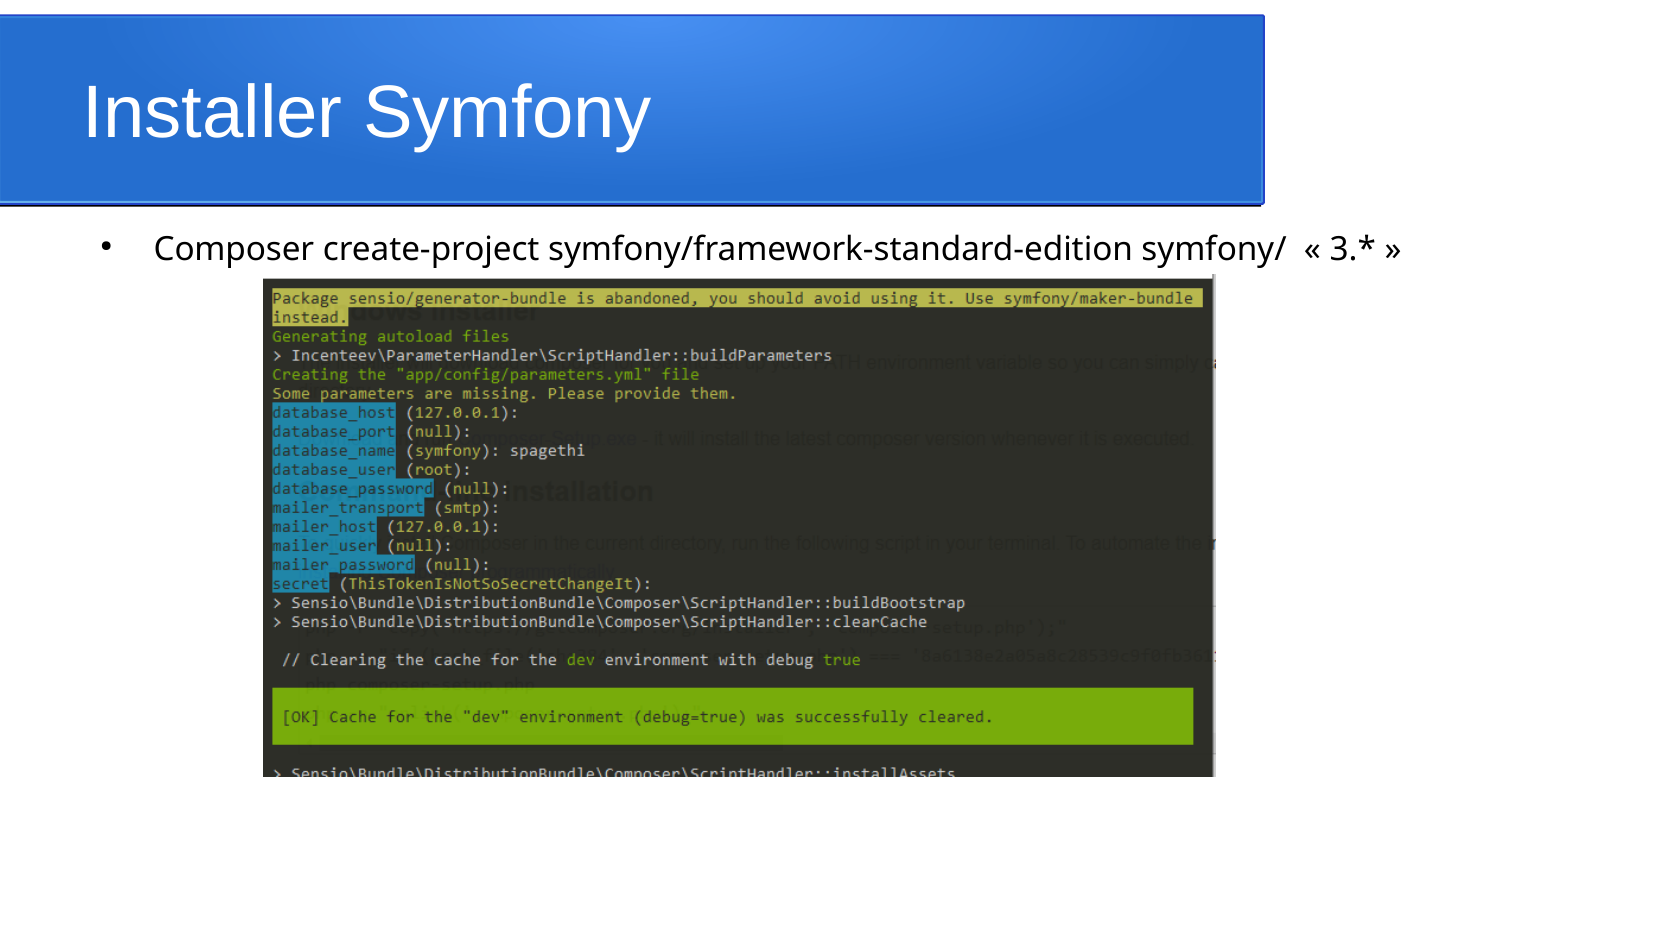

# Installer Symfony
Composer create-project symfony/framework-standard-edition symfony/  « 3.* »